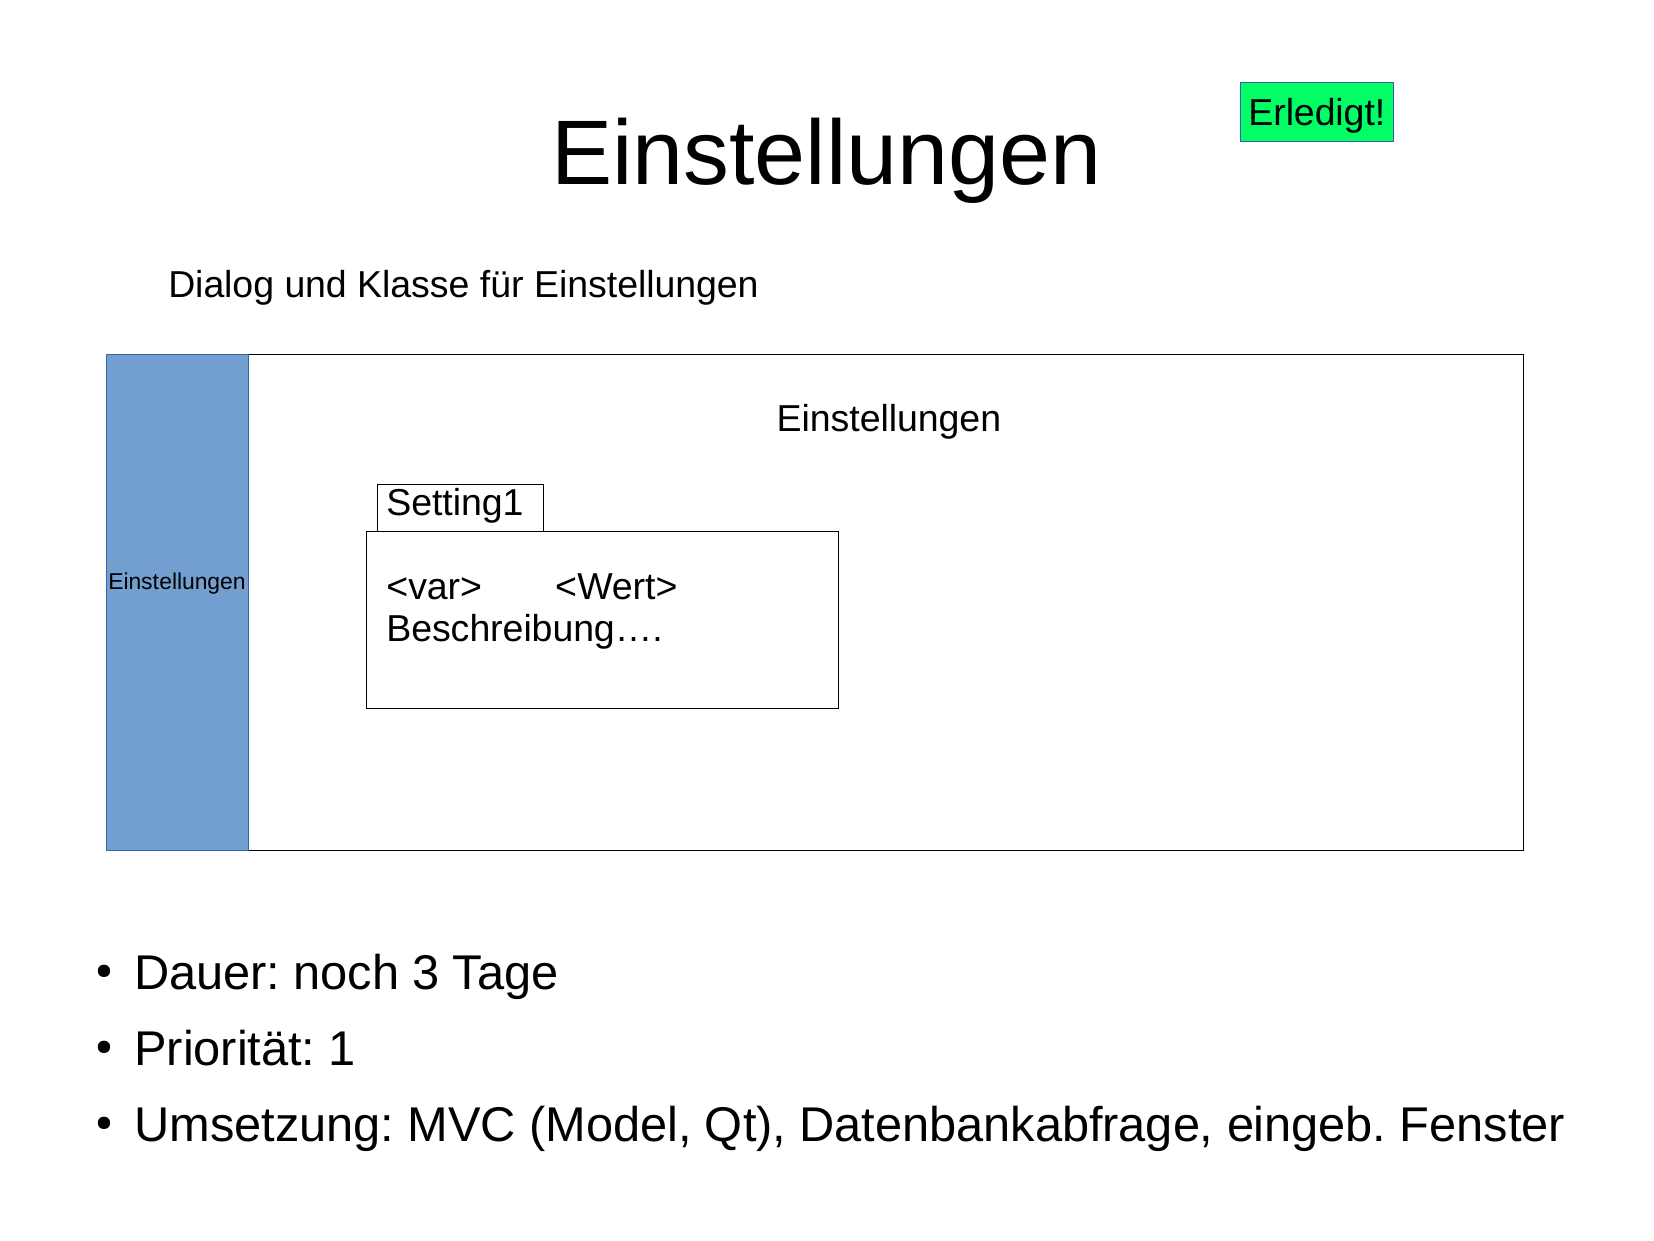

# Einstellungen
Erledigt!
Dialog und Klasse für Einstellungen
Einstellungen
						Einstellungen
 Setting1
 <var>	<Wert>
 Beschreibung….
Dauer: noch 3 Tage
Priorität: 1
Umsetzung: MVC (Model, Qt), Datenbankabfrage, eingeb. Fenster